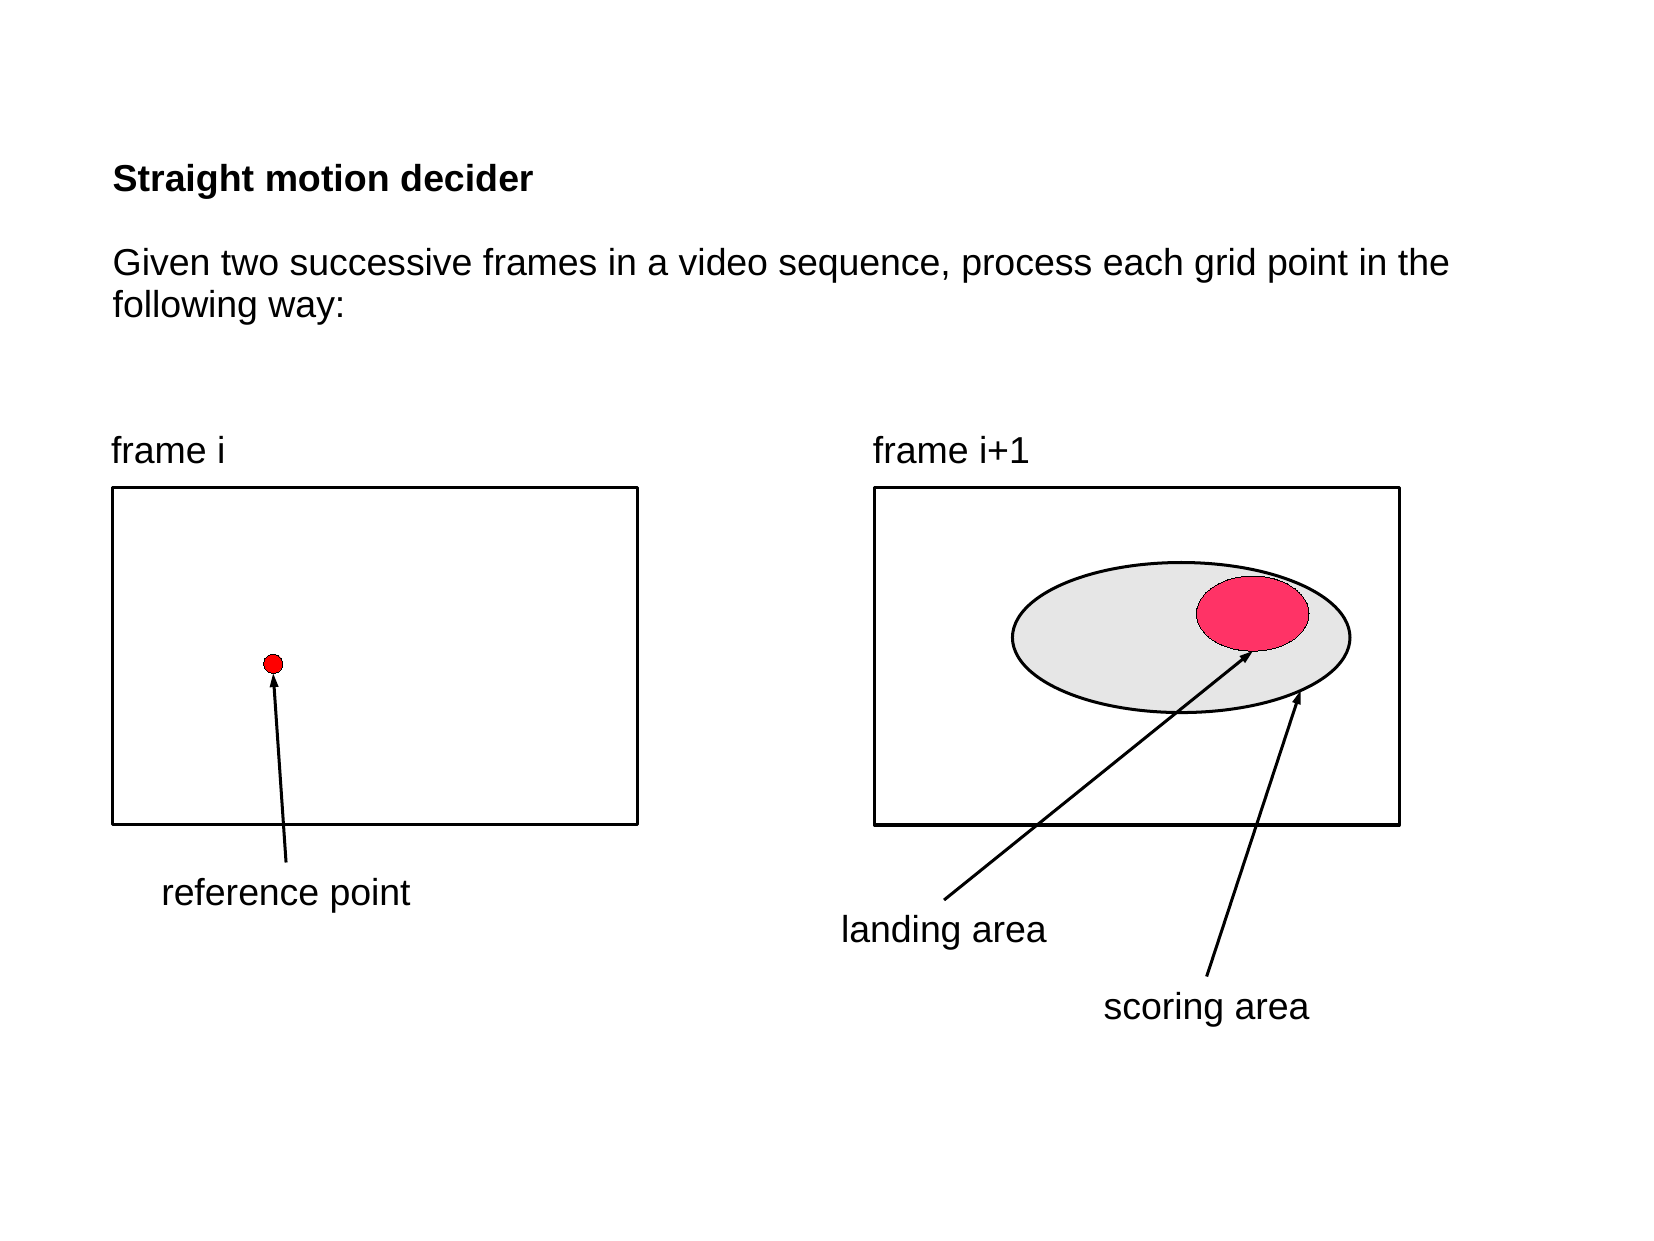

Straight motion decider
Given two successive frames in a video sequence, process each grid point in the following way:
frame i
frame i+1
reference point
landing area
scoring area